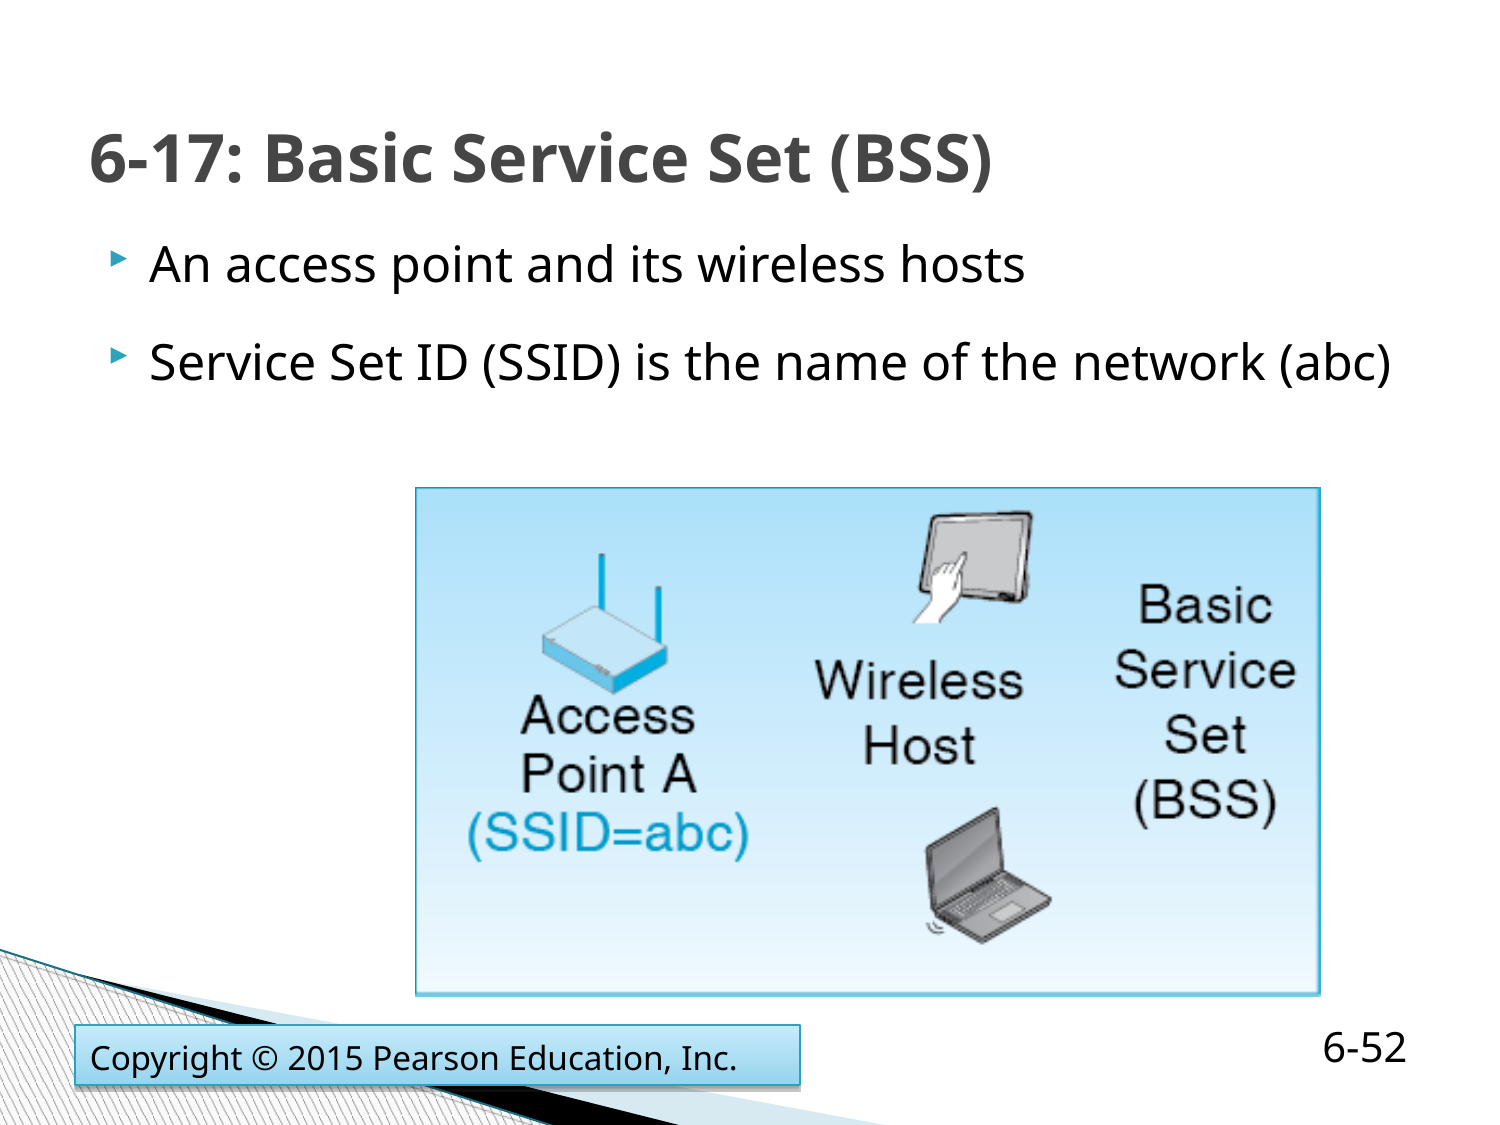

6-17: Basic Service Set (BSS)
# An access point and its wireless hosts
Service Set ID (SSID) is the name of the network (abc)
Copyright © 2015 Pearson Education, Inc.